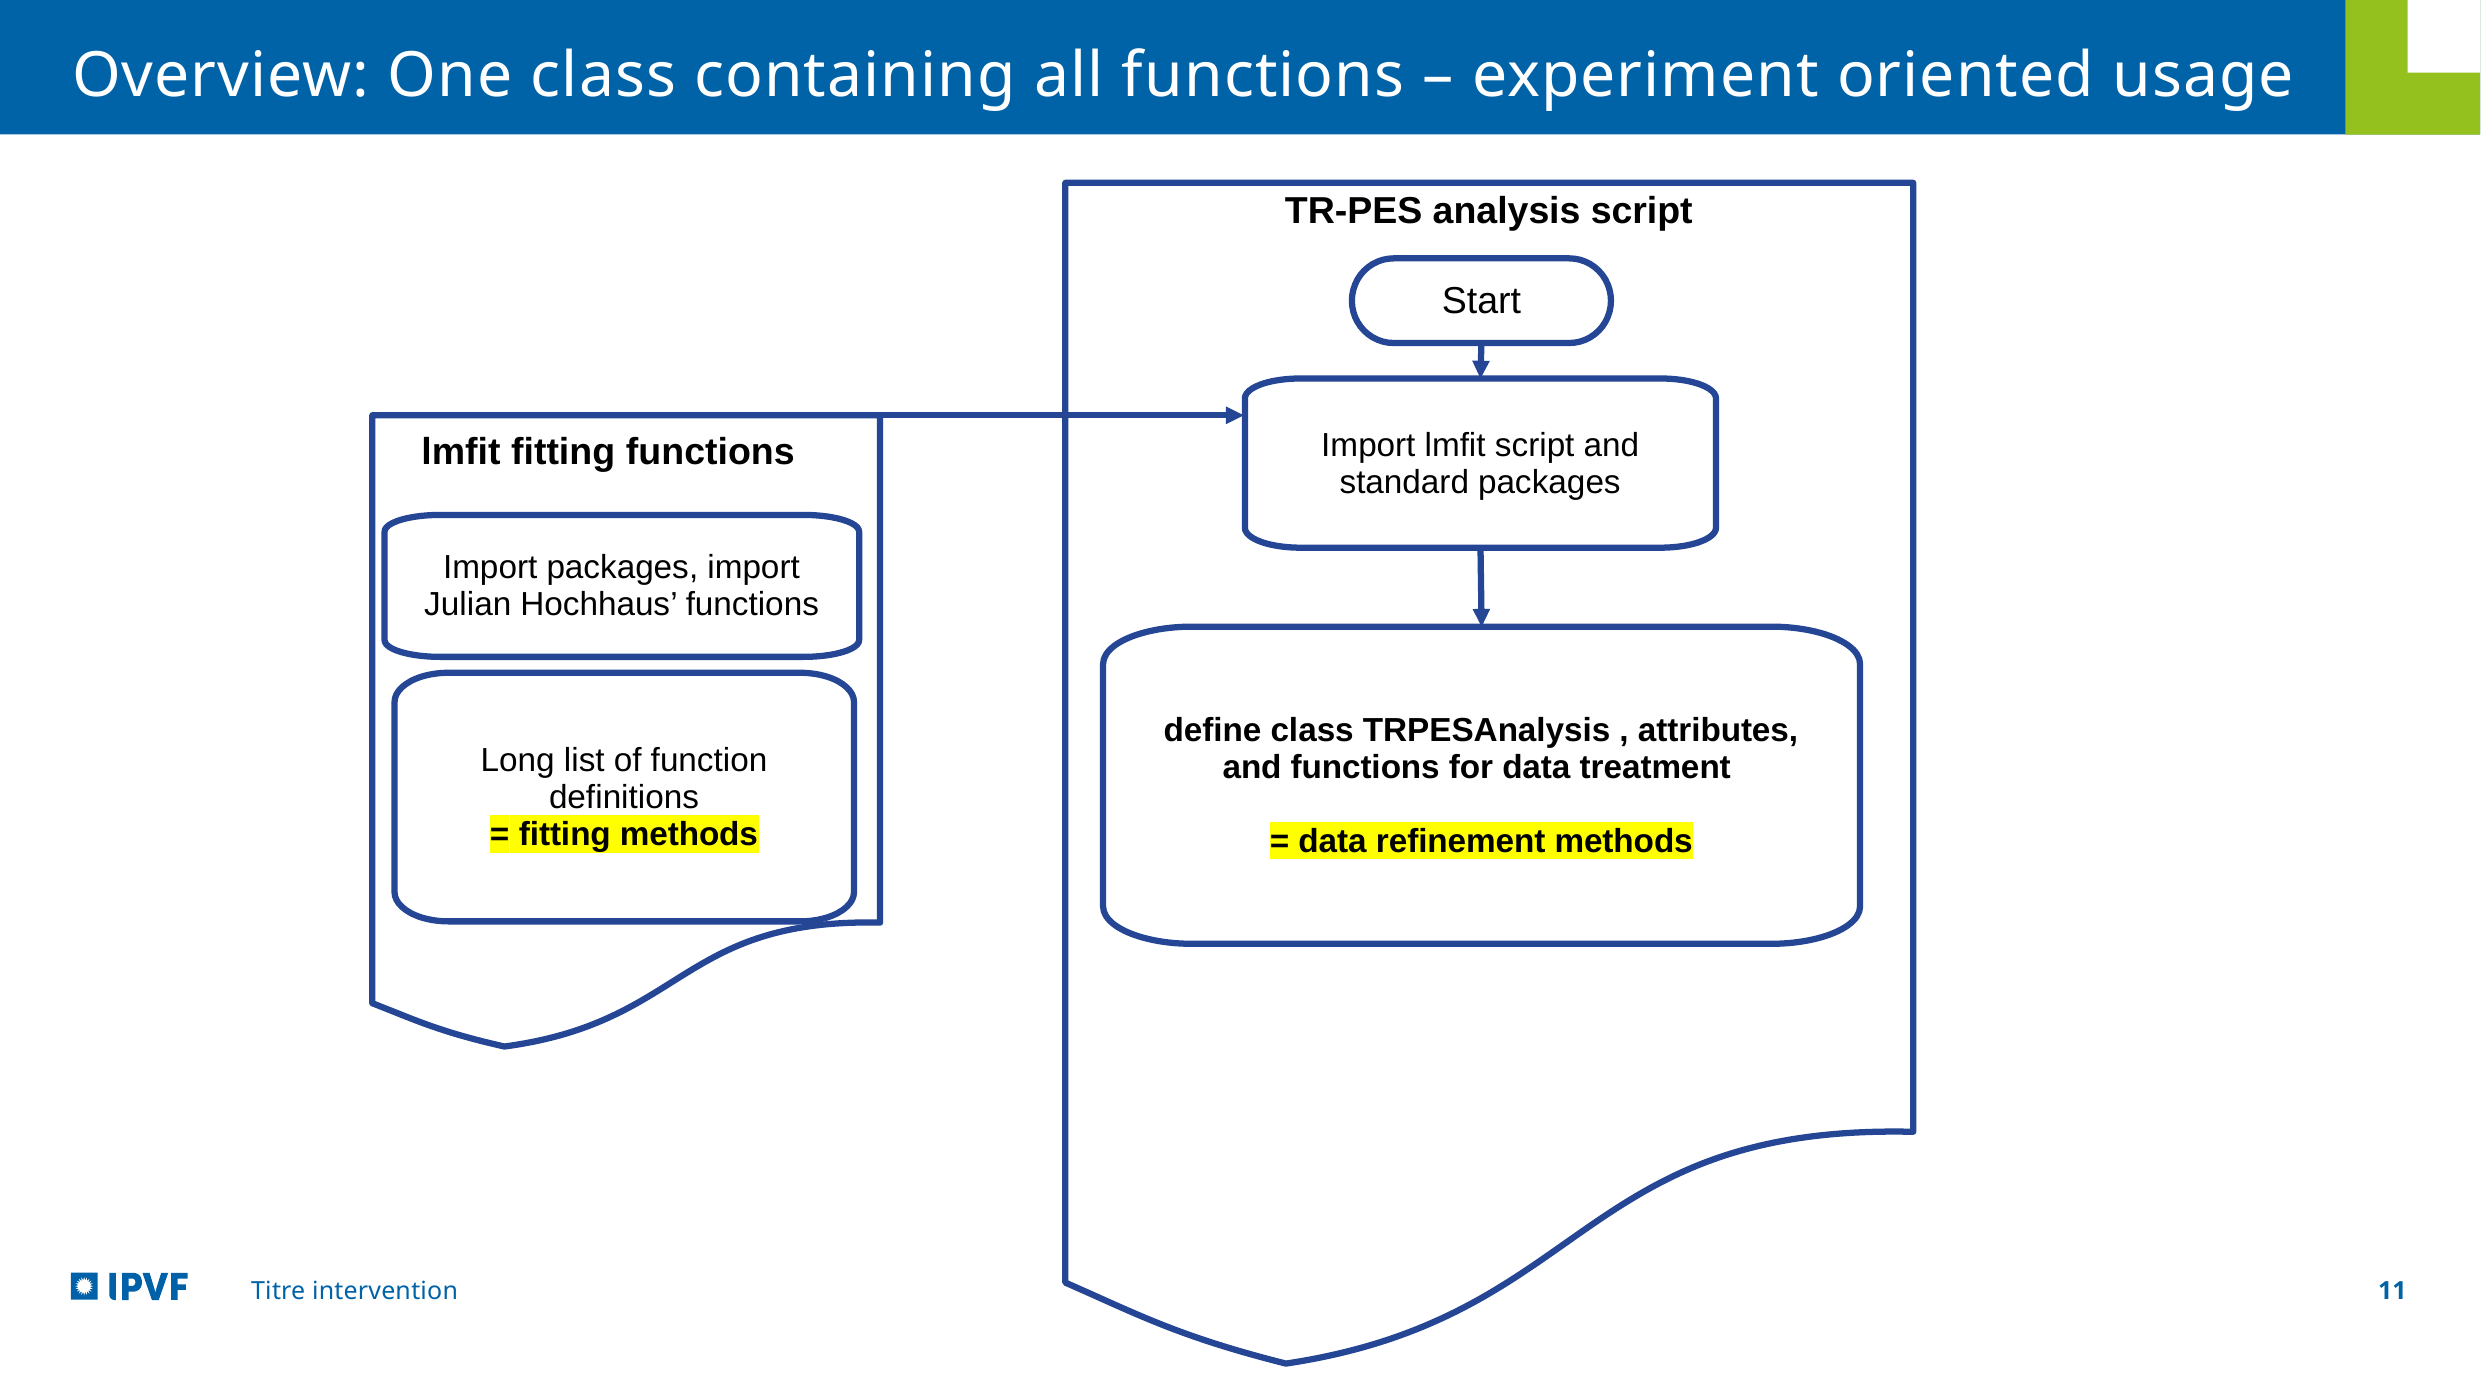

# Overview: One class containing all functions – experiment oriented usage
TR-PES analysis script
Start
Import lmfit script and standard packages
lmfit fitting functions
Import packages, import Julian Hochhaus’ functions
define class TRPESAnalysis , attributes,
and functions for data treatment
= data refinement methods
Long list of function definitions
= fitting methods
11